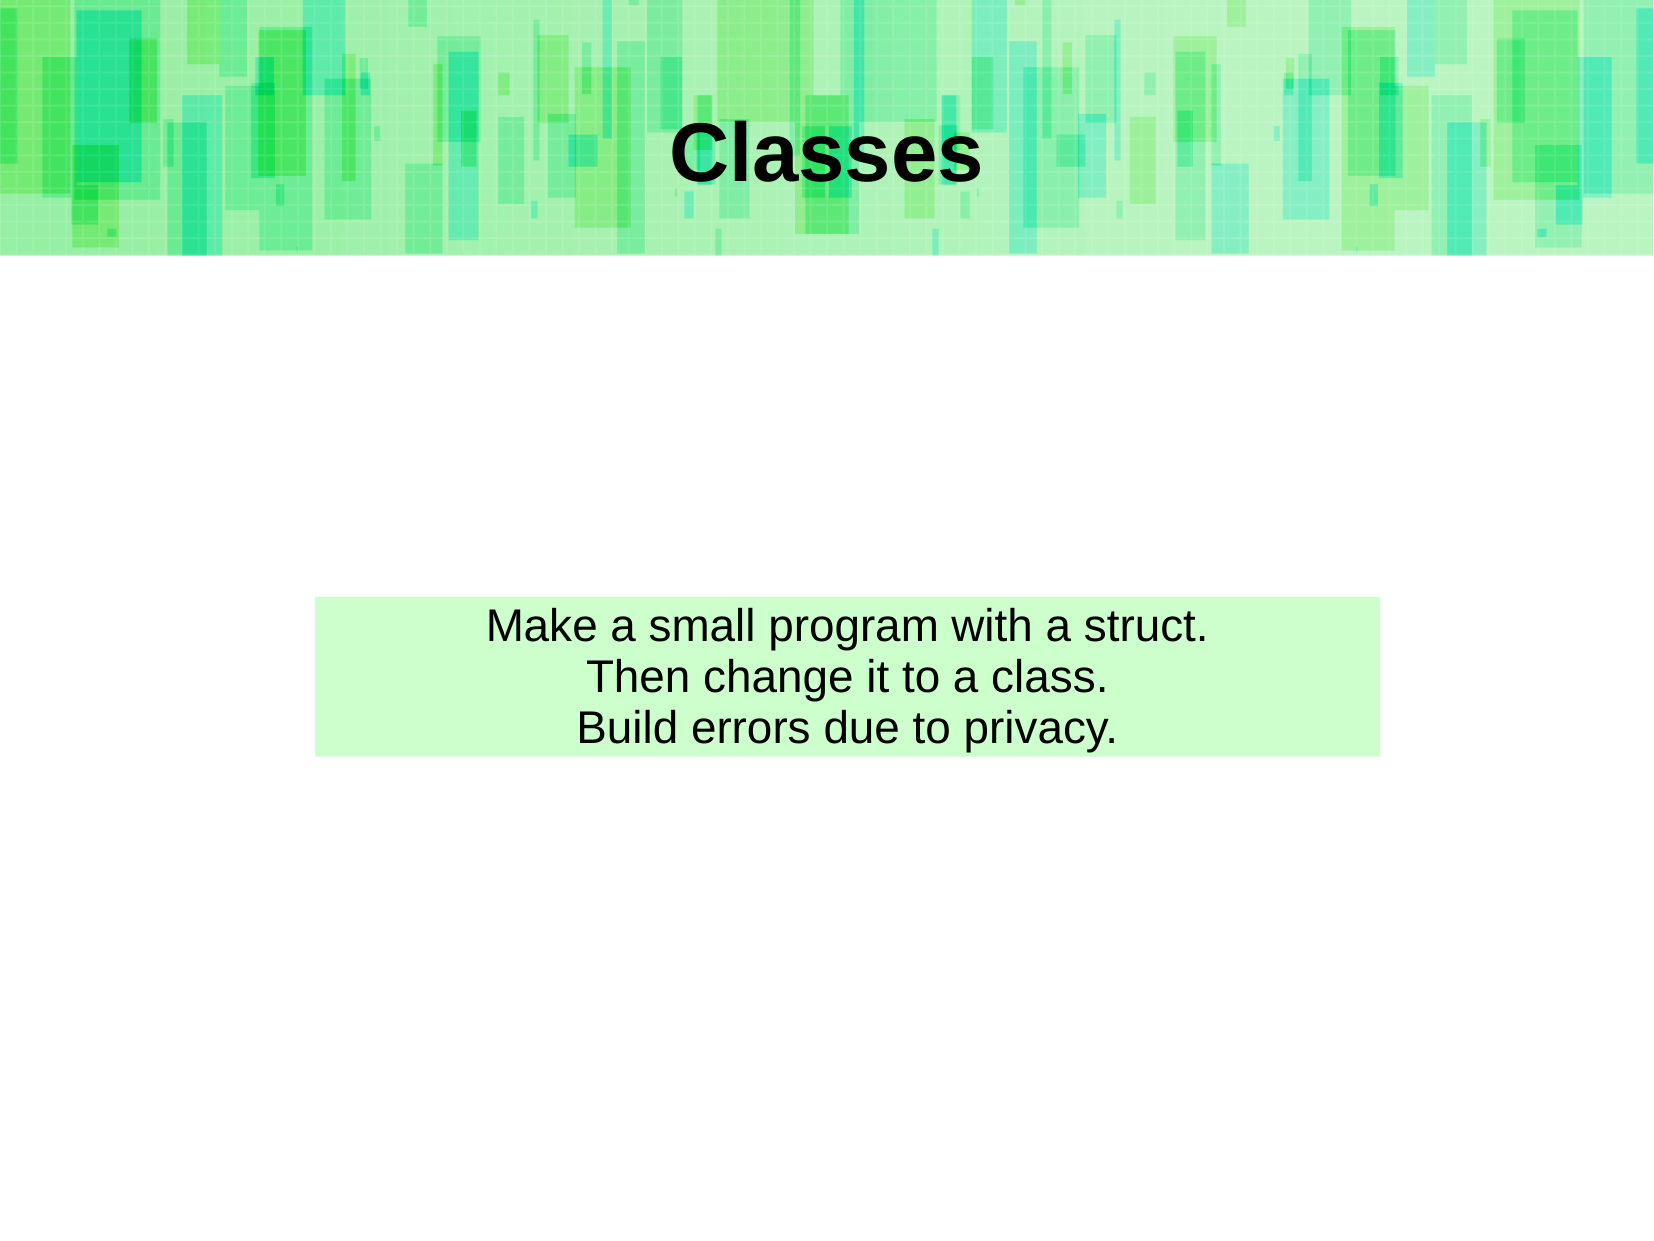

# Classes
Make a small program with a struct.
Then change it to a class.
Build errors due to privacy.